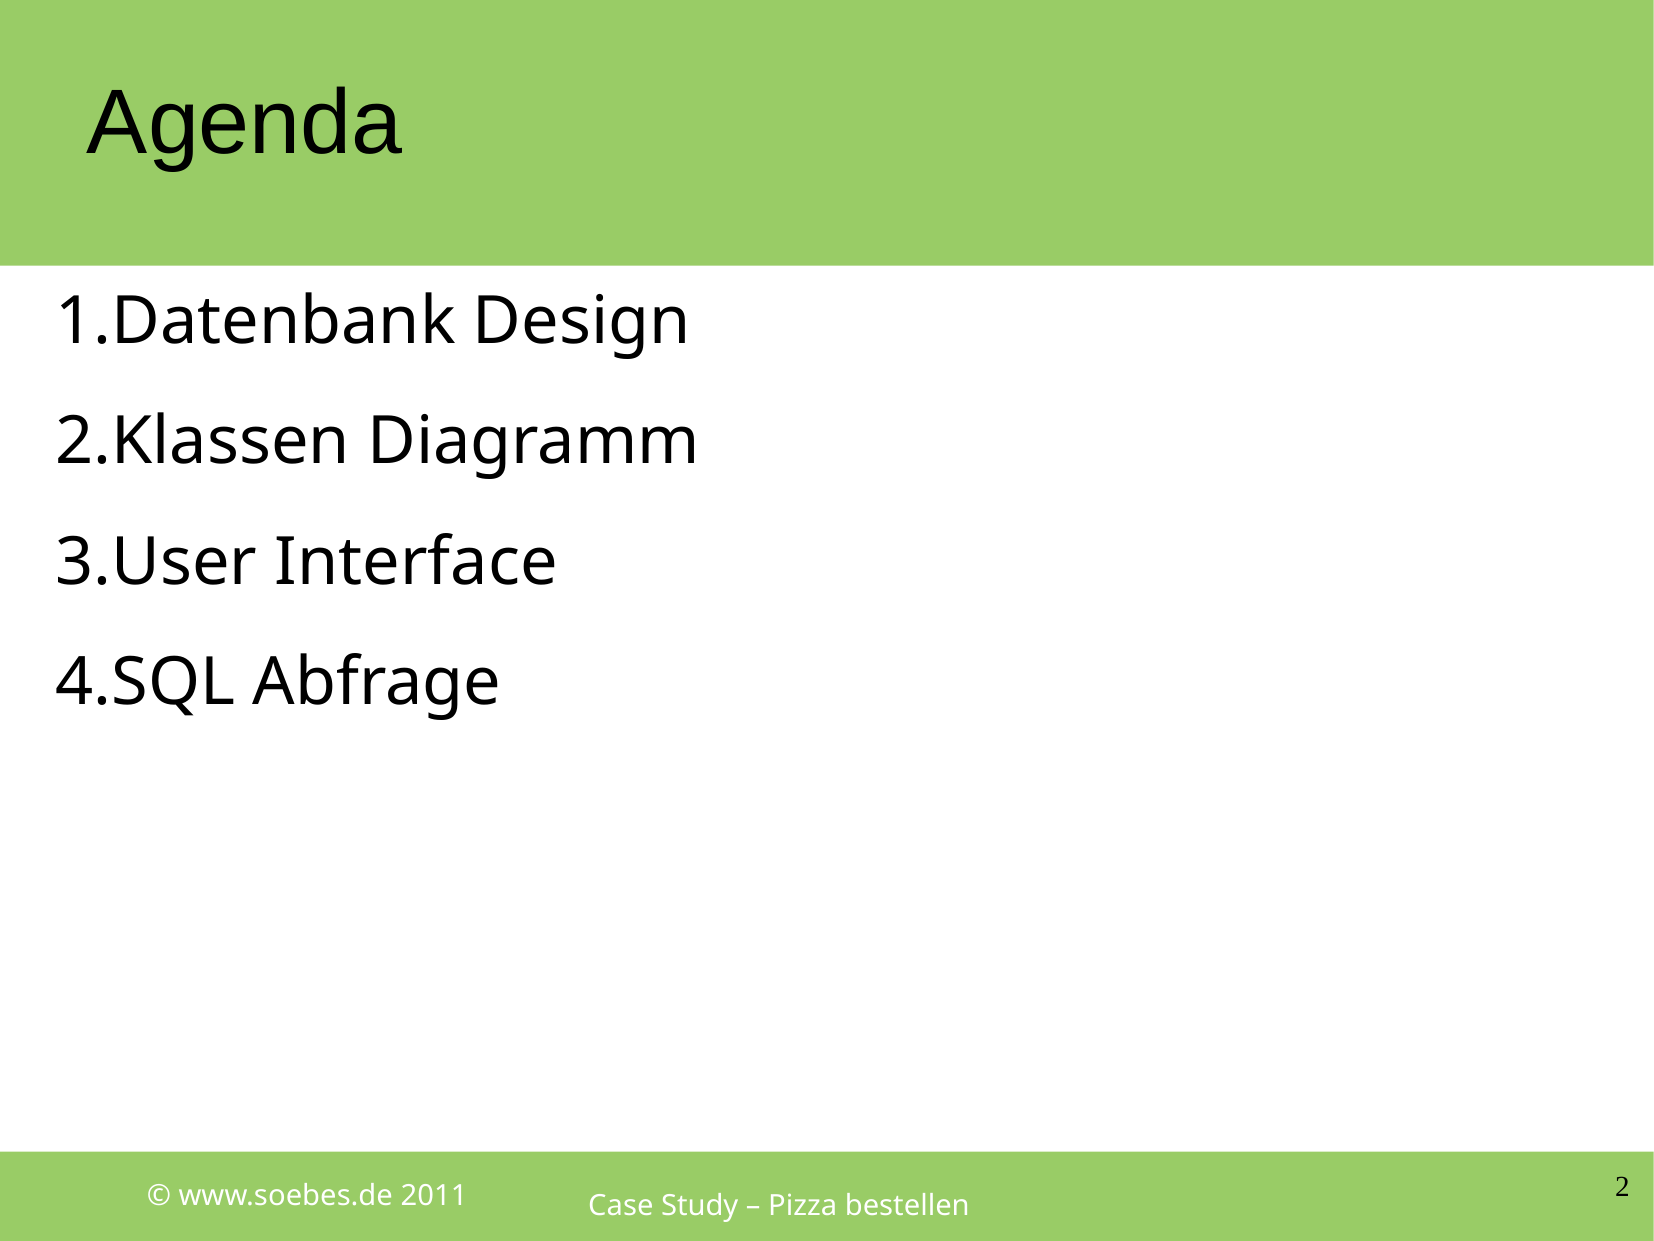

# Agenda
Datenbank Design
Klassen Diagramm
User Interface
SQL Abfrage
2